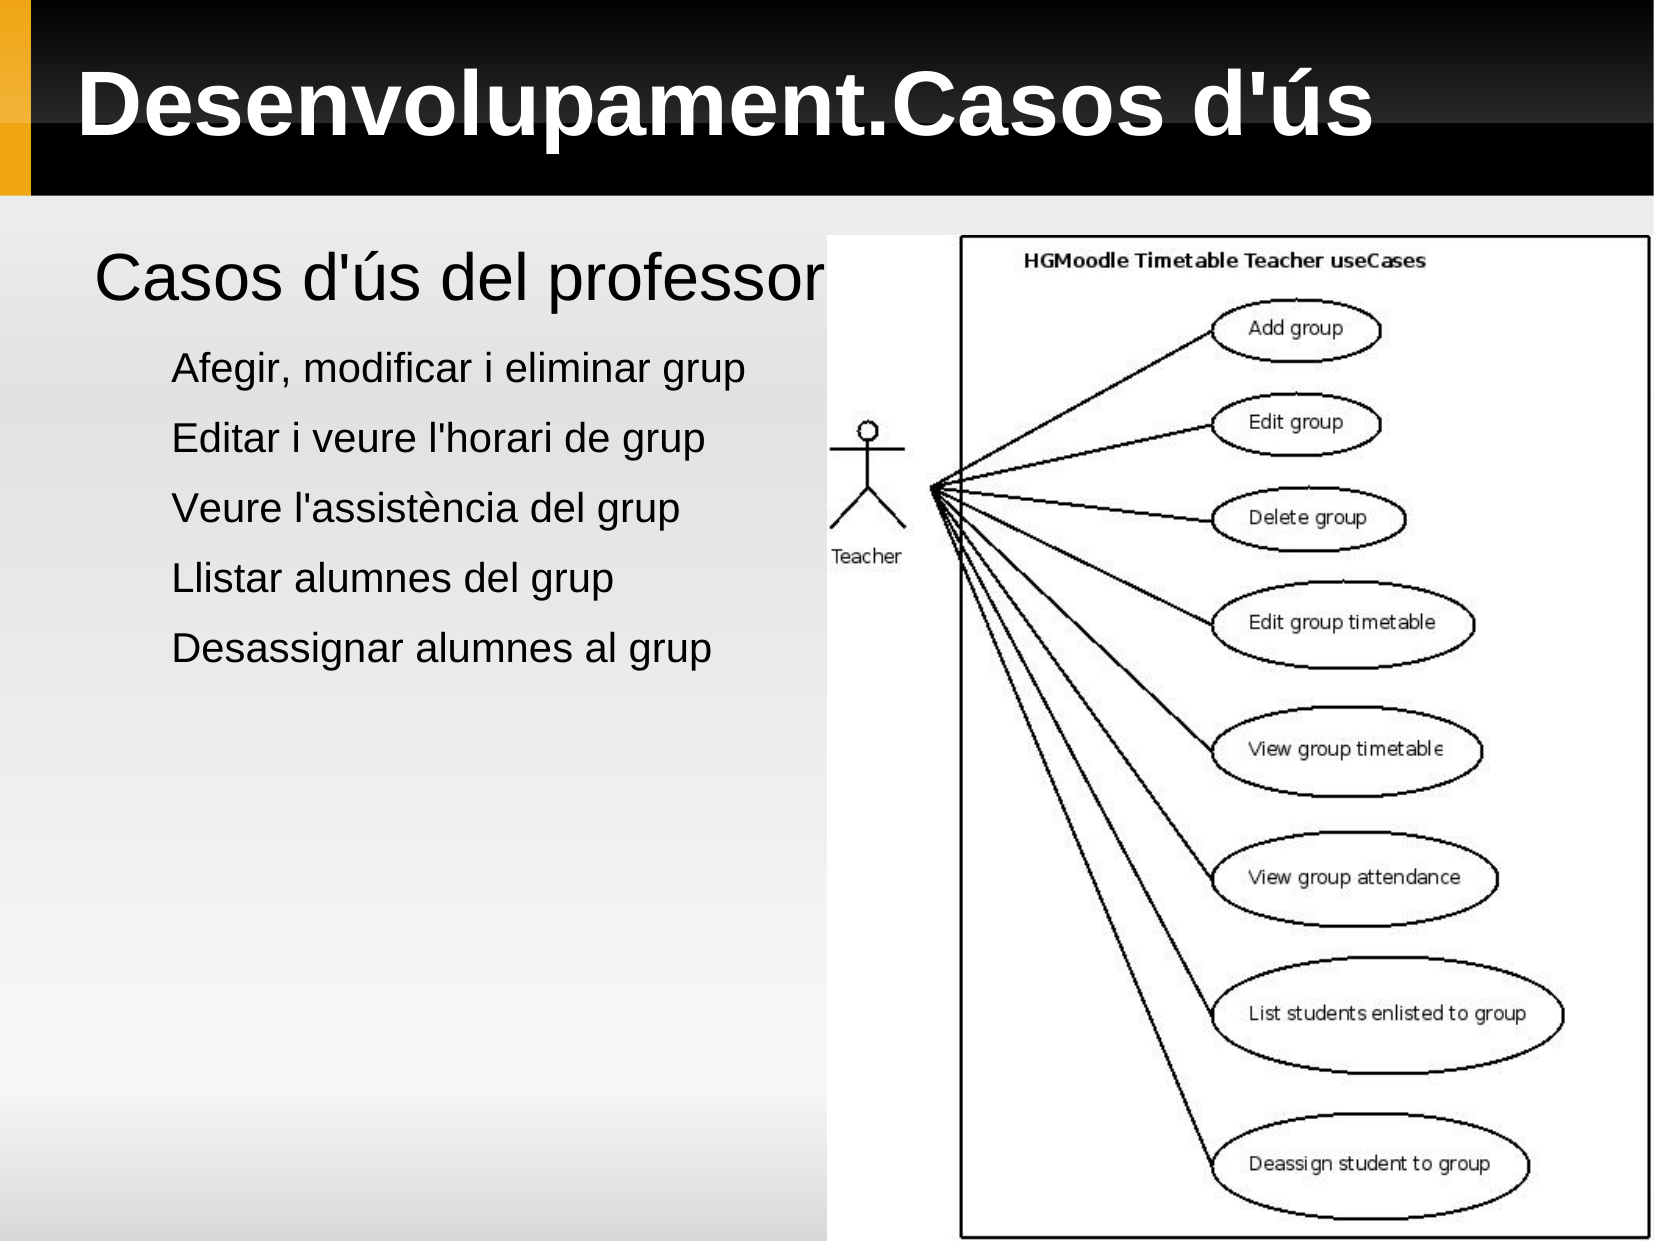

Desenvolupament.Casos d'ús
# Casos d'ús del professor
Afegir, modificar i eliminar grup
Editar i veure l'horari de grup
Veure l'assistència del grup
Llistar alumnes del grup
Desassignar alumnes al grup